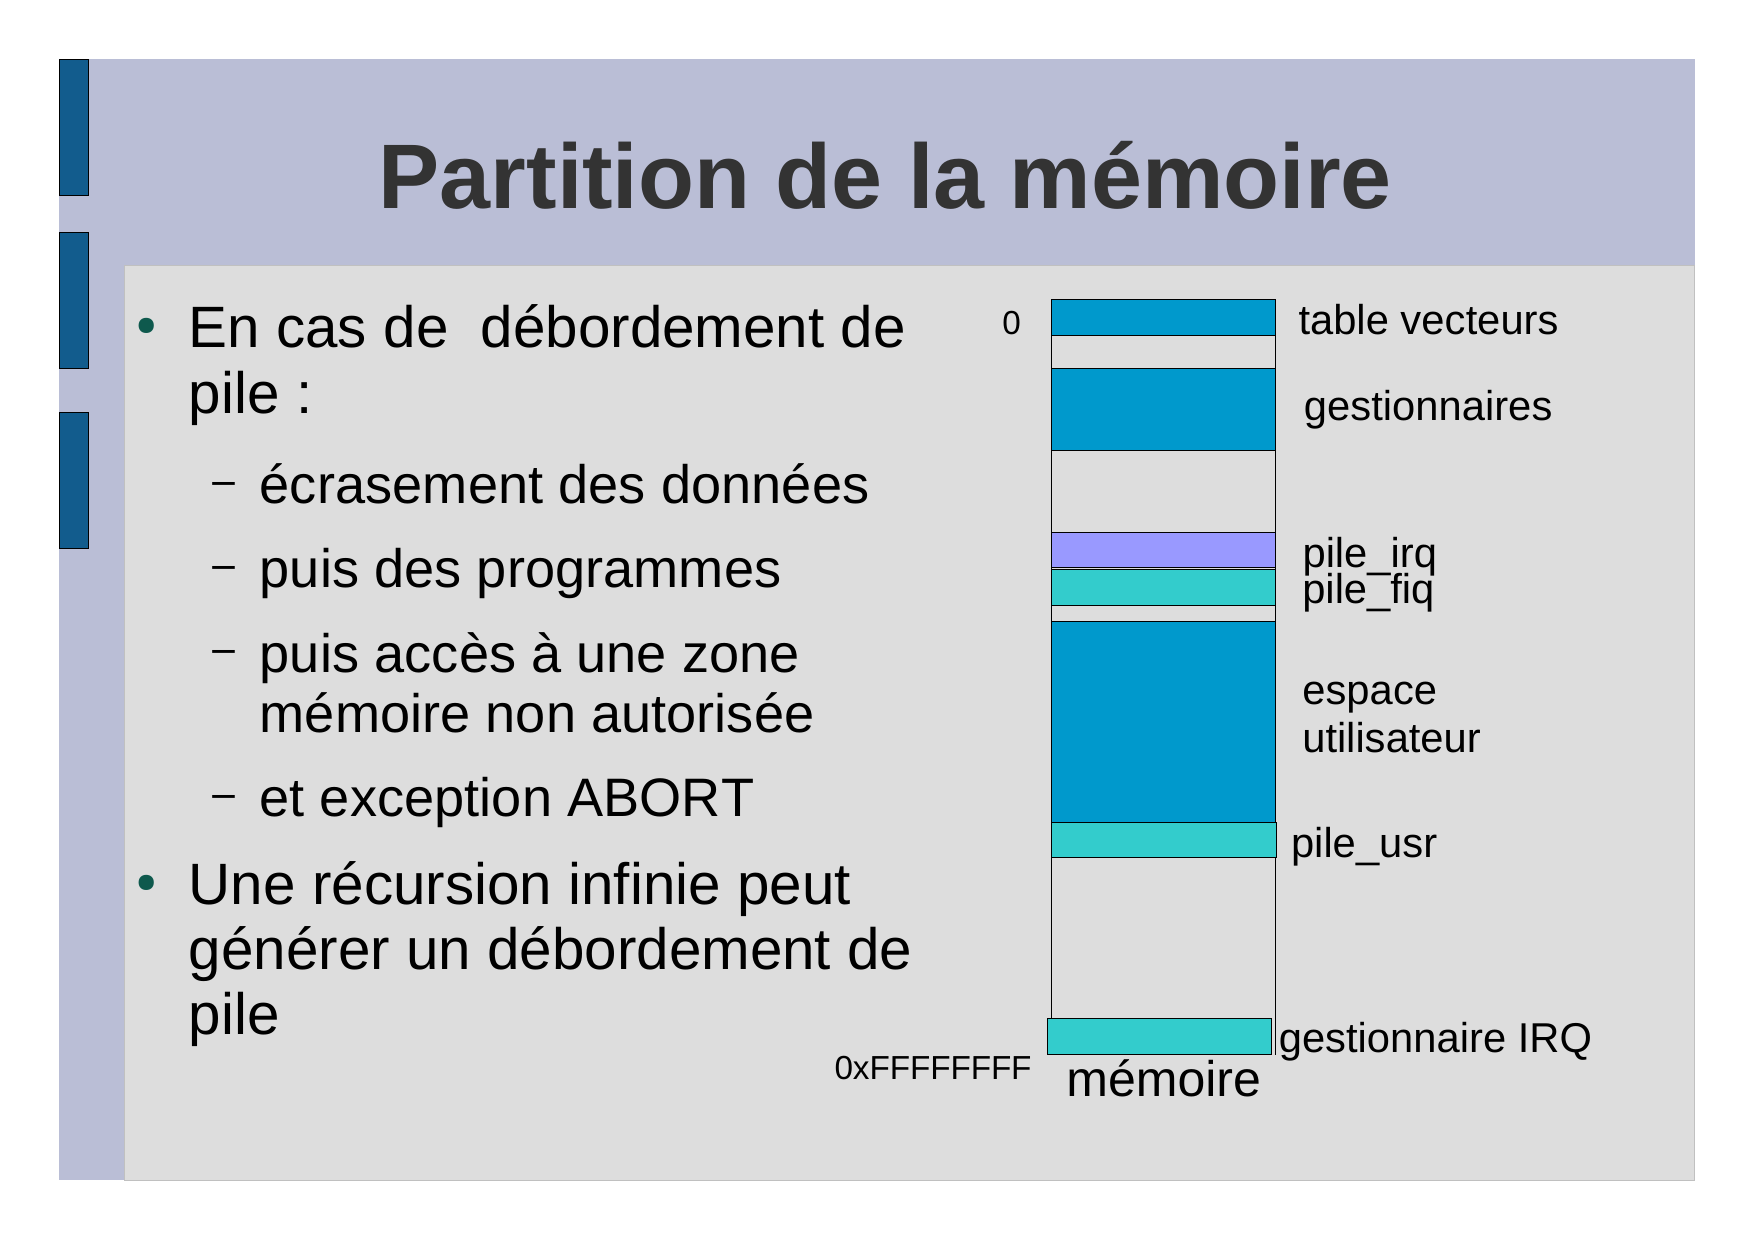

# Partition de la mémoire
table vecteurs
0
En cas de débordement de pile :
écrasement des données
puis des programmes
puis accès à une zone mémoire non autorisée
et exception ABORT
Une récursion infinie peut générer un débordement de pile
gestionnaires
pile_irq
pile_fiq
espace
utilisateur
pile_usr
gestionnaire IRQ
0xFFFFFFFF
mémoire